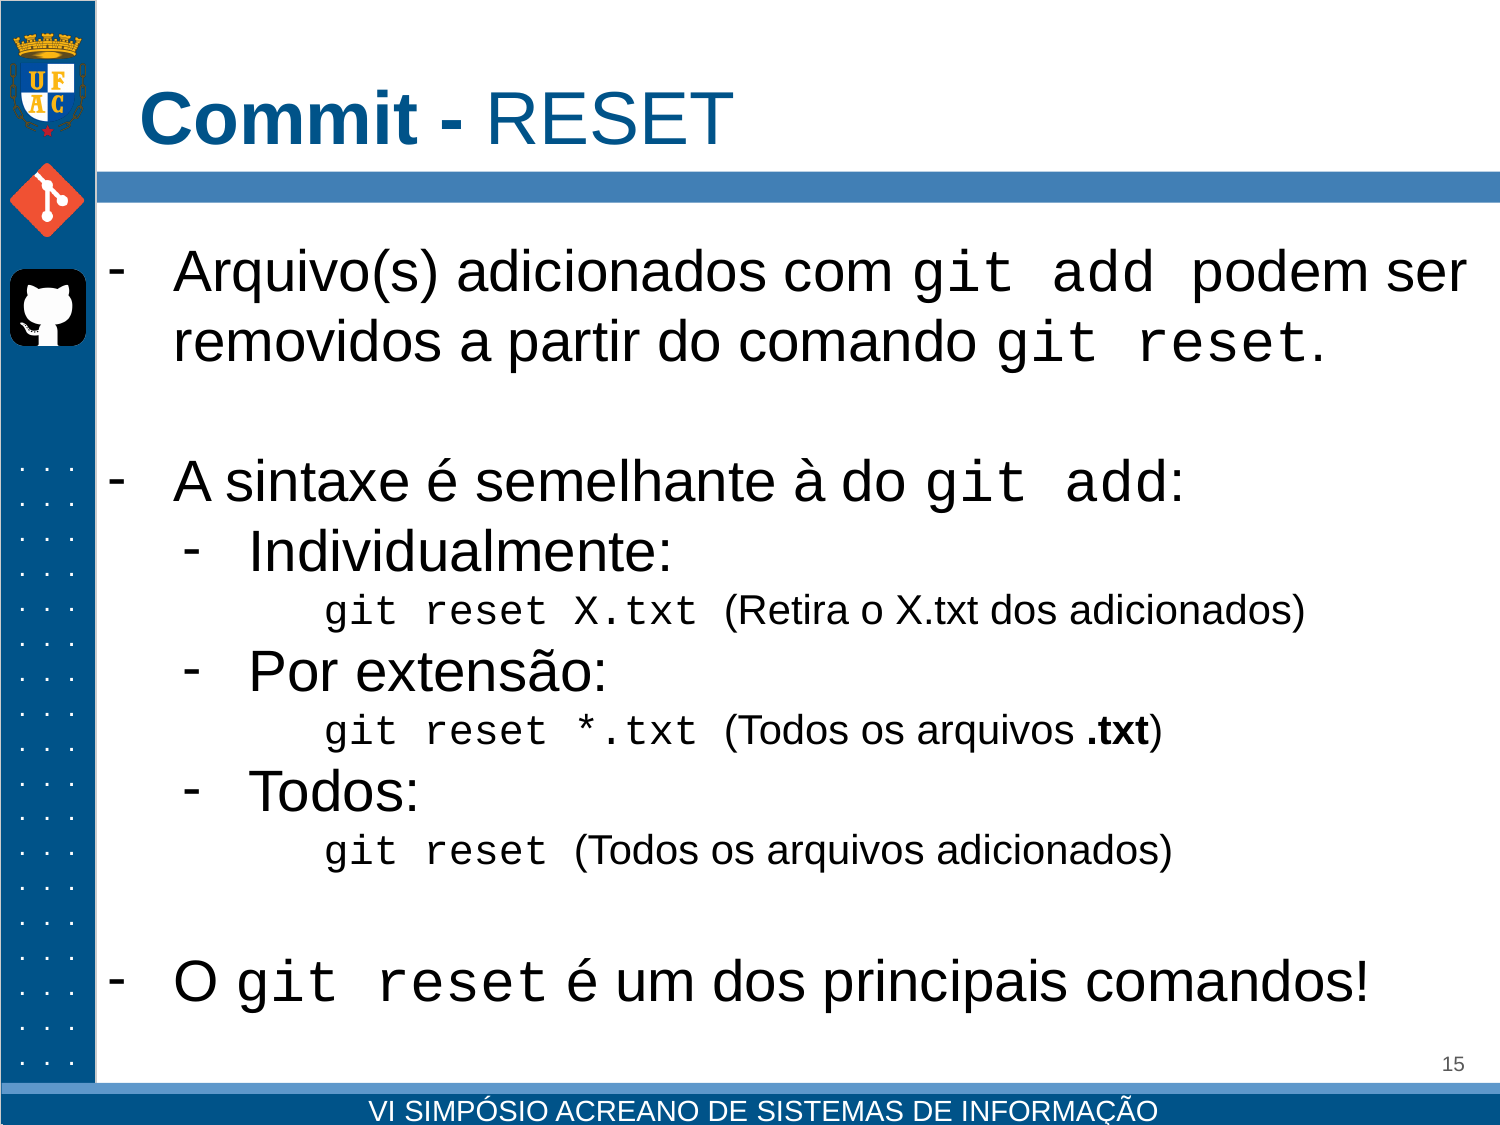

# Commit - RESET
Arquivo(s) adicionados com git add podem ser removidos a partir do comando git reset.
A sintaxe é semelhante à do git add:
Individualmente:
git reset X.txt (Retira o X.txt dos adicionados)
Por extensão:
git reset *.txt (Todos os arquivos .txt)
Todos:
git reset (Todos os arquivos adicionados)
O git reset é um dos principais comandos!
. . .
. . .
. . .
. . .
. . .
. . .
. . .
. . .
. . .
. . .
. . .
. . .
. . .
. . .
. . .
. . .
. . .
. . .
VI SIMPÓSIO ACREANO DE SISTEMAS DE INFORMAÇÃO